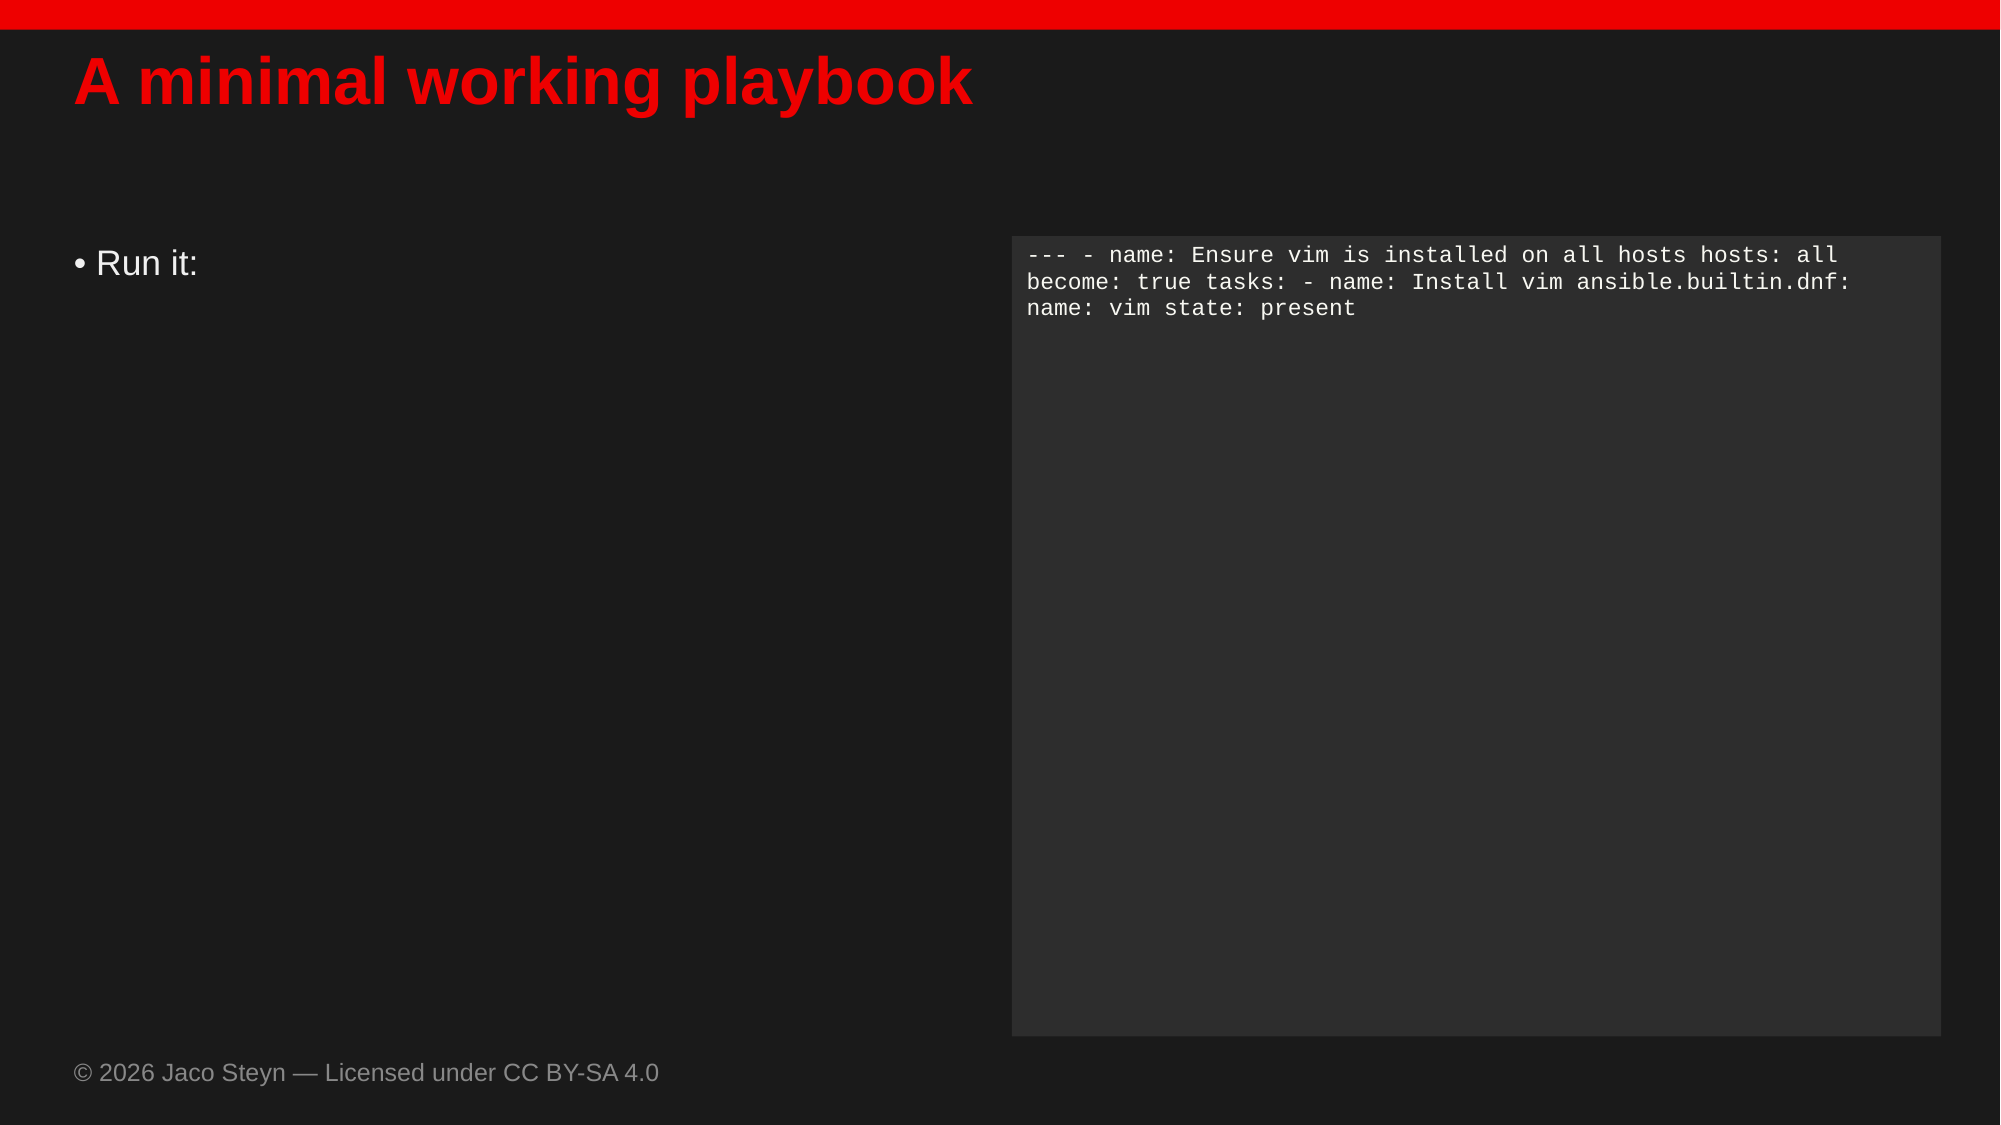

A minimal working playbook
• Run it:
--- - name: Ensure vim is installed on all hosts hosts: all become: true tasks: - name: Install vim ansible.builtin.dnf: name: vim state: present
© 2026 Jaco Steyn — Licensed under CC BY-SA 4.0